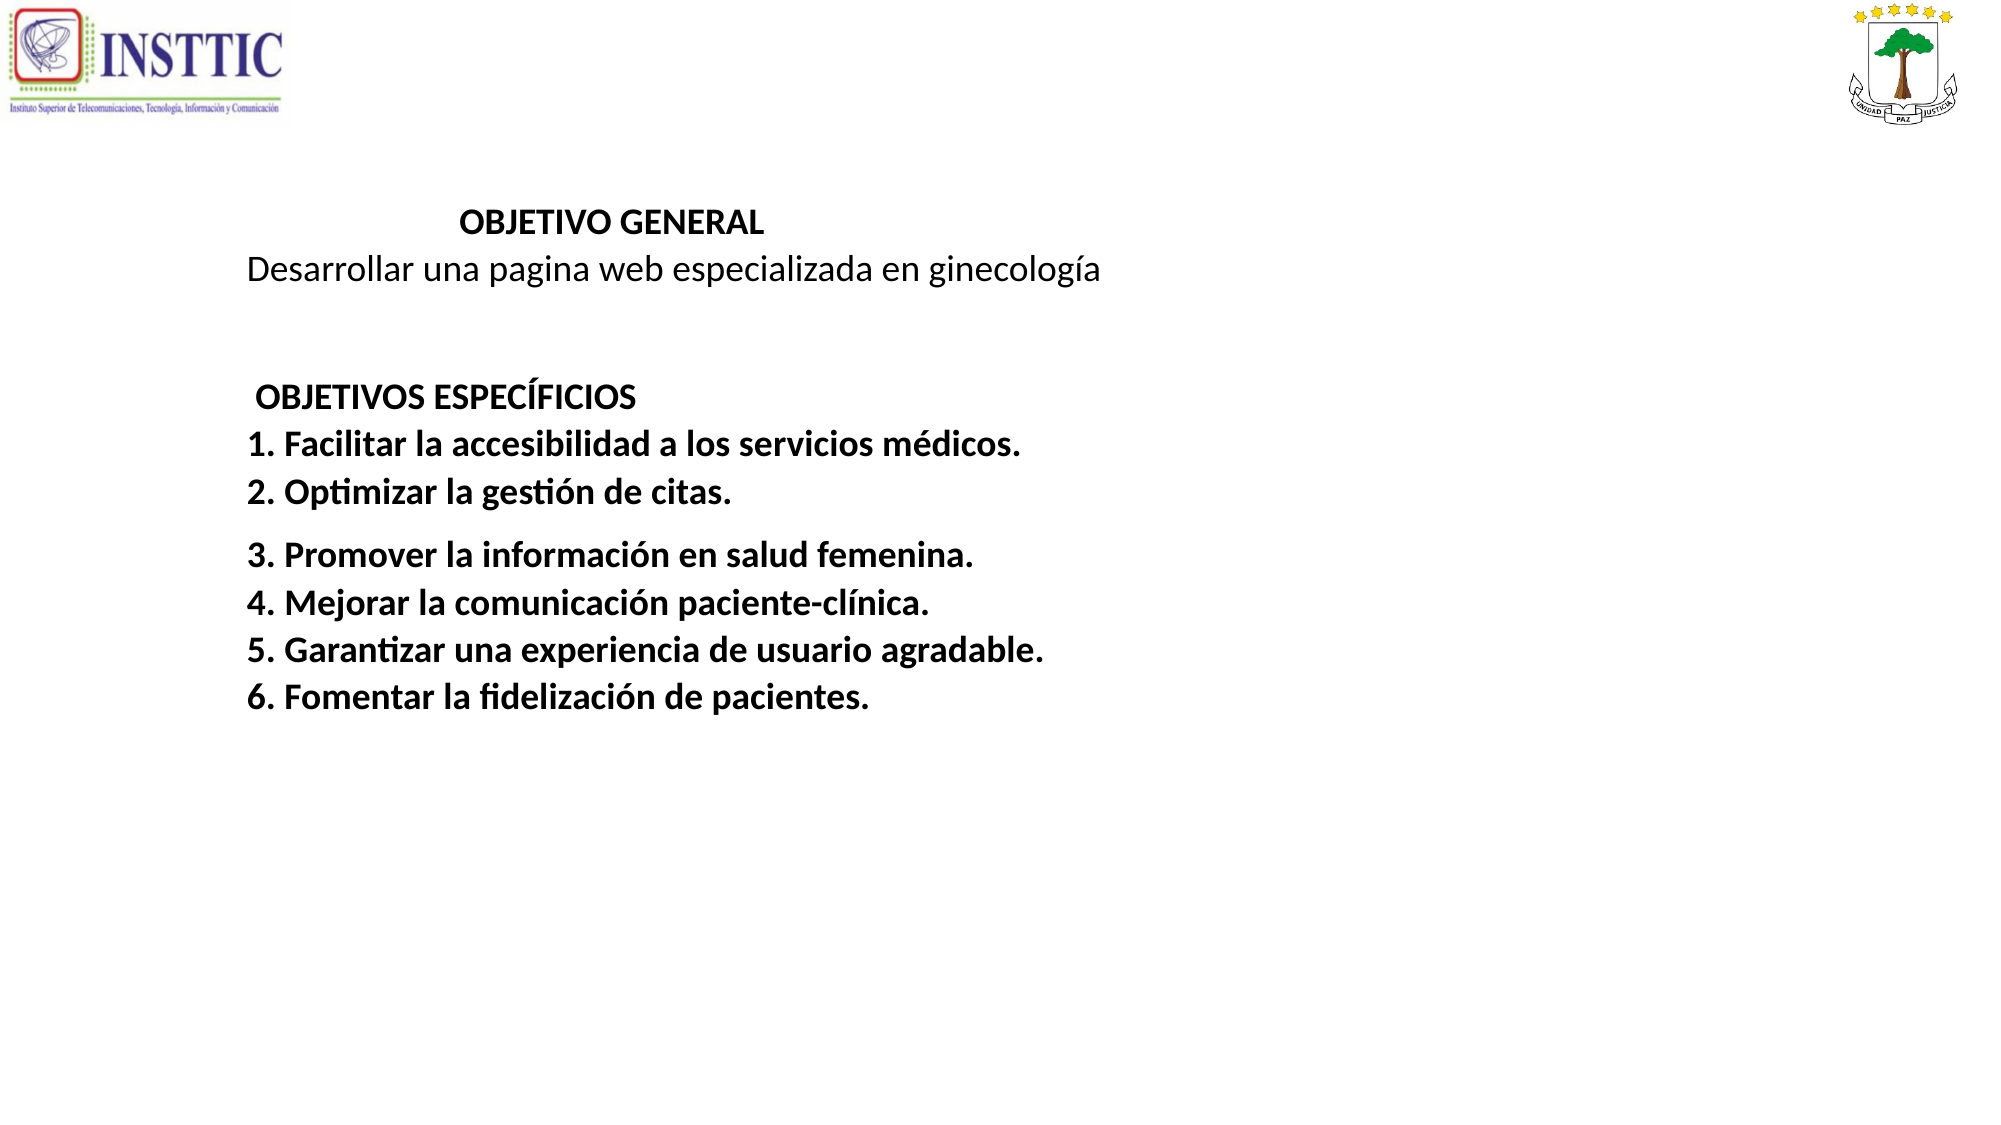

OBJETIVO GENERAL
Desarrollar una pagina web especializada en ginecología
 OBJETIVOS ESPECÍFICIOS
1. Facilitar la accesibilidad a los servicios médicos.
2. Optimizar la gestión de citas.
3. Promover la información en salud femenina.
4. Mejorar la comunicación paciente-clínica.
5. Garantizar una experiencia de usuario agradable.
6. Fomentar la fidelización de pacientes.